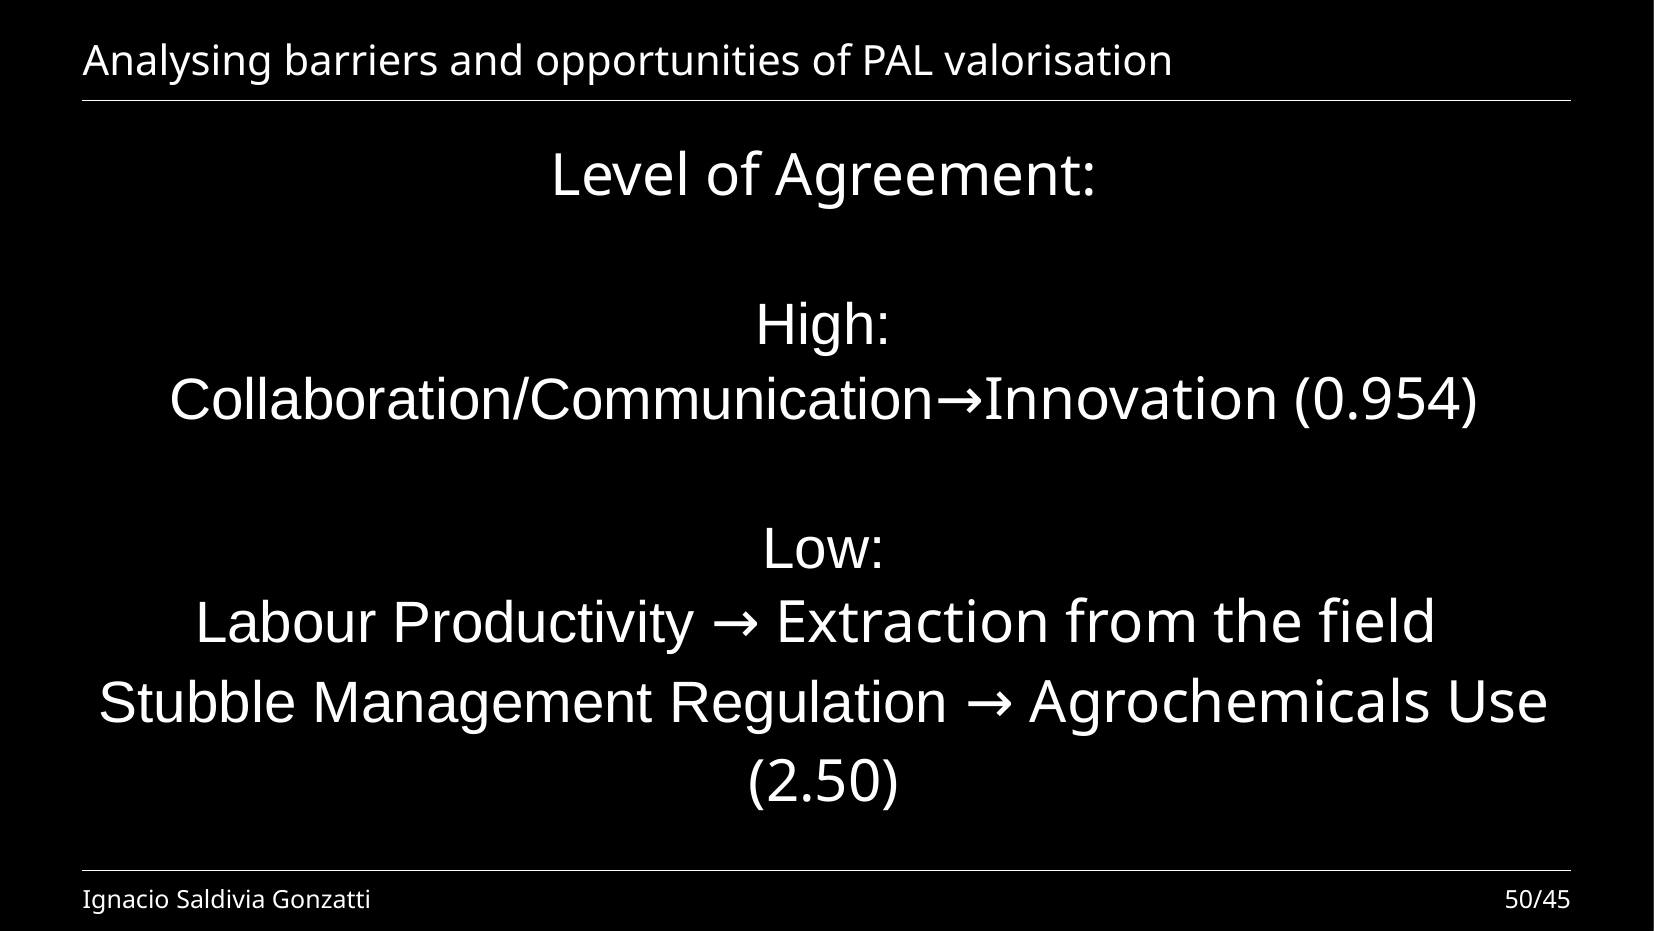

# Analysing barriers and opportunities of PAL valorisation
Level of Agreement:
High:
Collaboration/Communication→Innovation (0.954)
Low:
Labour Productivity → Extraction from the field
 Stubble Management Regulation → Agrochemicals Use (2.50)
Ignacio Saldivia Gonzatti
50